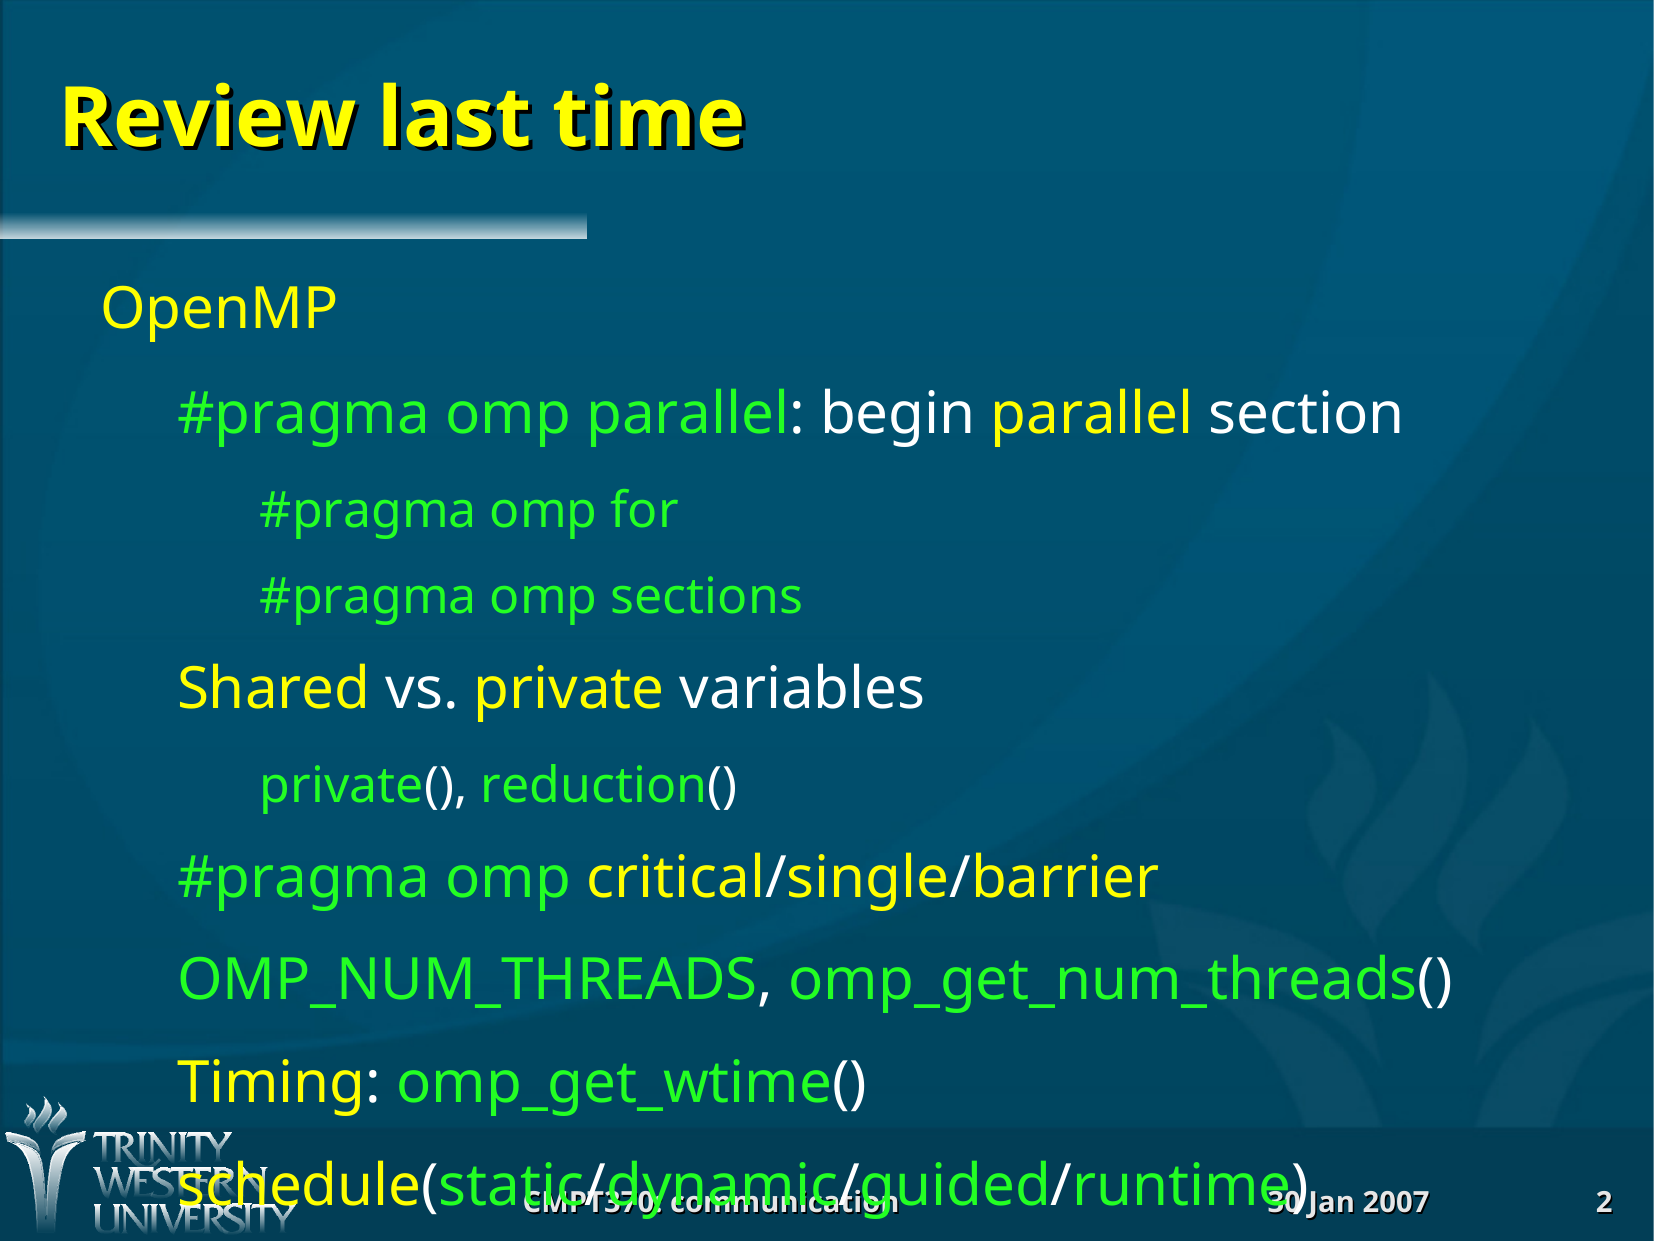

# Review last time
OpenMP
#pragma omp parallel: begin parallel section
#pragma omp for
#pragma omp sections
Shared vs. private variables
private(), reduction()
#pragma omp critical/single/barrier
OMP_NUM_THREADS, omp_get_num_threads()
Timing: omp_get_wtime()
schedule(static/dynamic/guided/runtime)
CMPT370: communication
30 Jan 2007
2